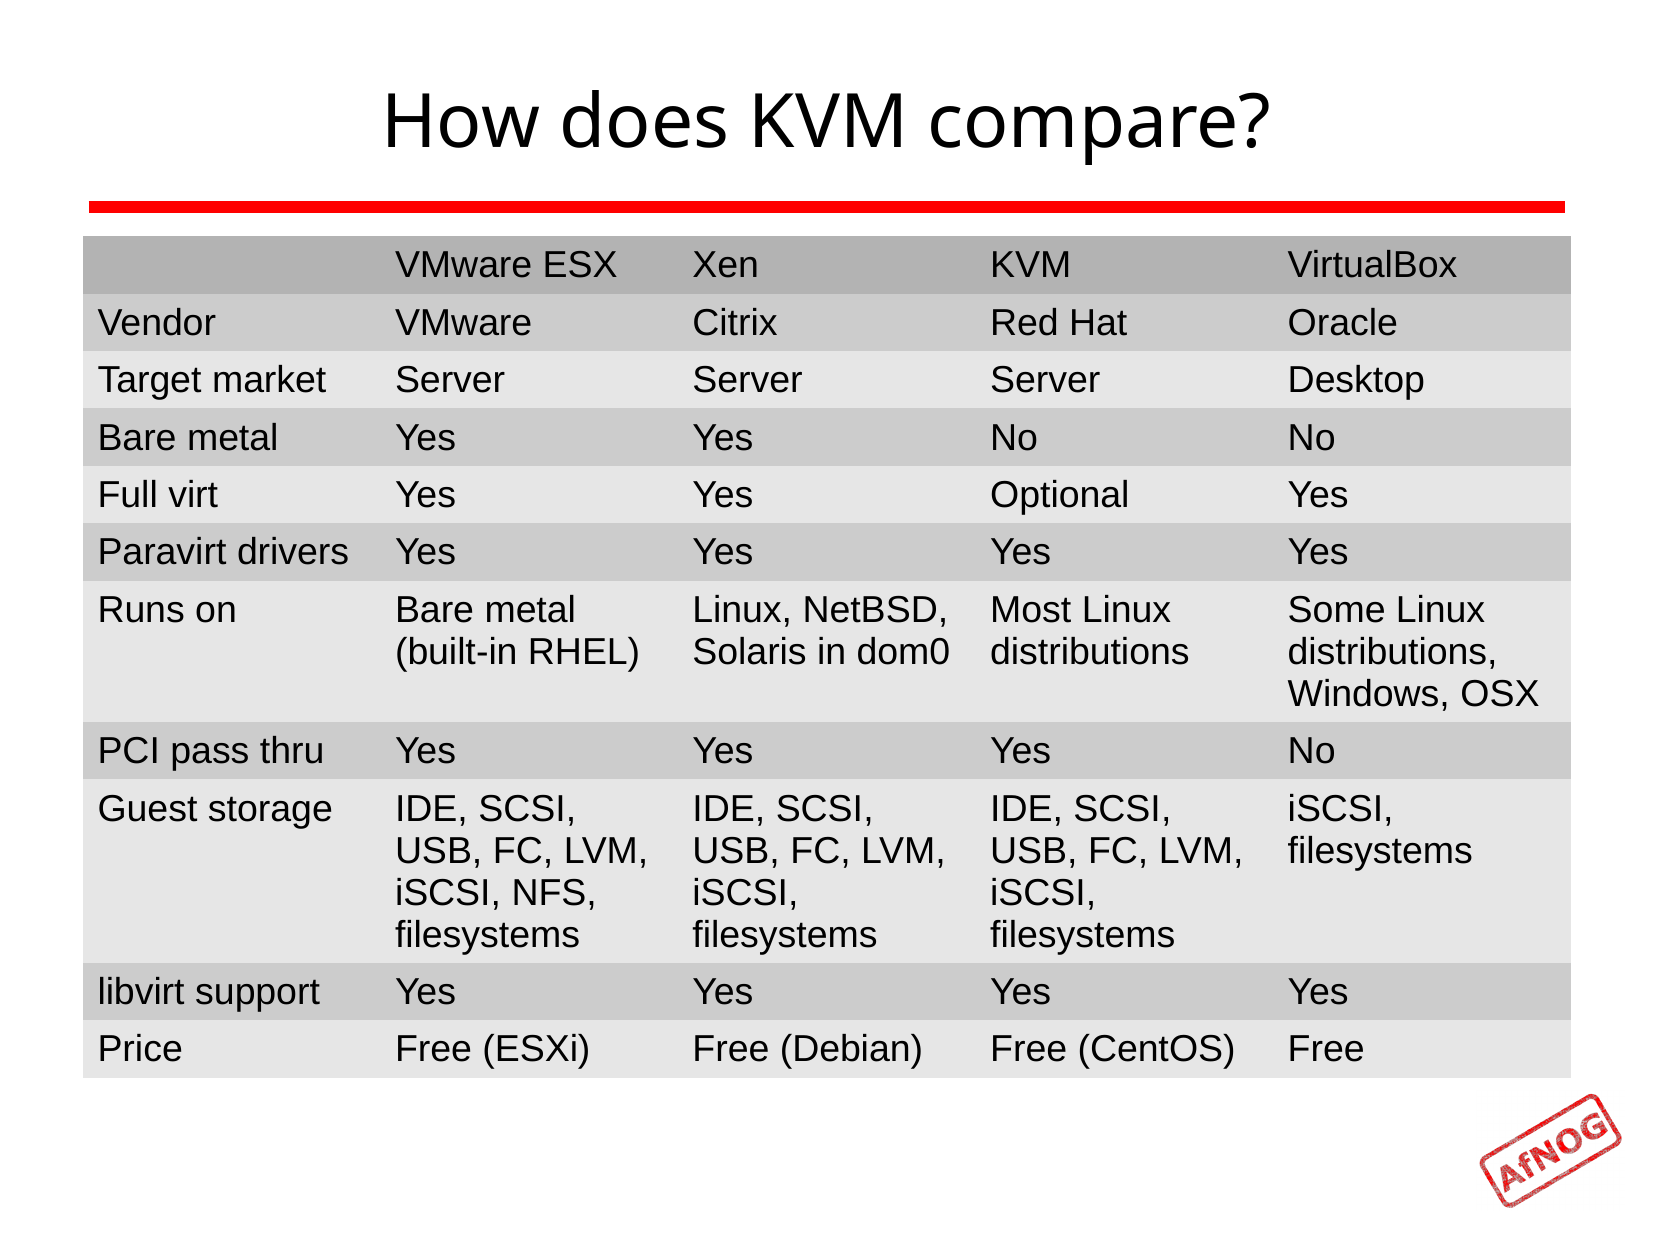

# How does KVM compare?
| | VMware ESX | Xen | KVM | VirtualBox |
| --- | --- | --- | --- | --- |
| Vendor | VMware | Citrix | Red Hat | Oracle |
| Target market | Server | Server | Server | Desktop |
| Bare metal | Yes | Yes | No | No |
| Full virt | Yes | Yes | Optional | Yes |
| Paravirt drivers | Yes | Yes | Yes | Yes |
| Runs on | Bare metal (built-in RHEL) | Linux, NetBSD, Solaris in dom0 | Most Linux distributions | Some Linux distributions, Windows, OSX |
| PCI pass thru | Yes | Yes | Yes | No |
| Guest storage | IDE, SCSI, USB, FC, LVM, iSCSI, NFS, filesystems | IDE, SCSI, USB, FC, LVM, iSCSI, filesystems | IDE, SCSI, USB, FC, LVM, iSCSI, filesystems | iSCSI, filesystems |
| libvirt support | Yes | Yes | Yes | Yes |
| Price | Free (ESXi) | Free (Debian) | Free (CentOS) | Free |